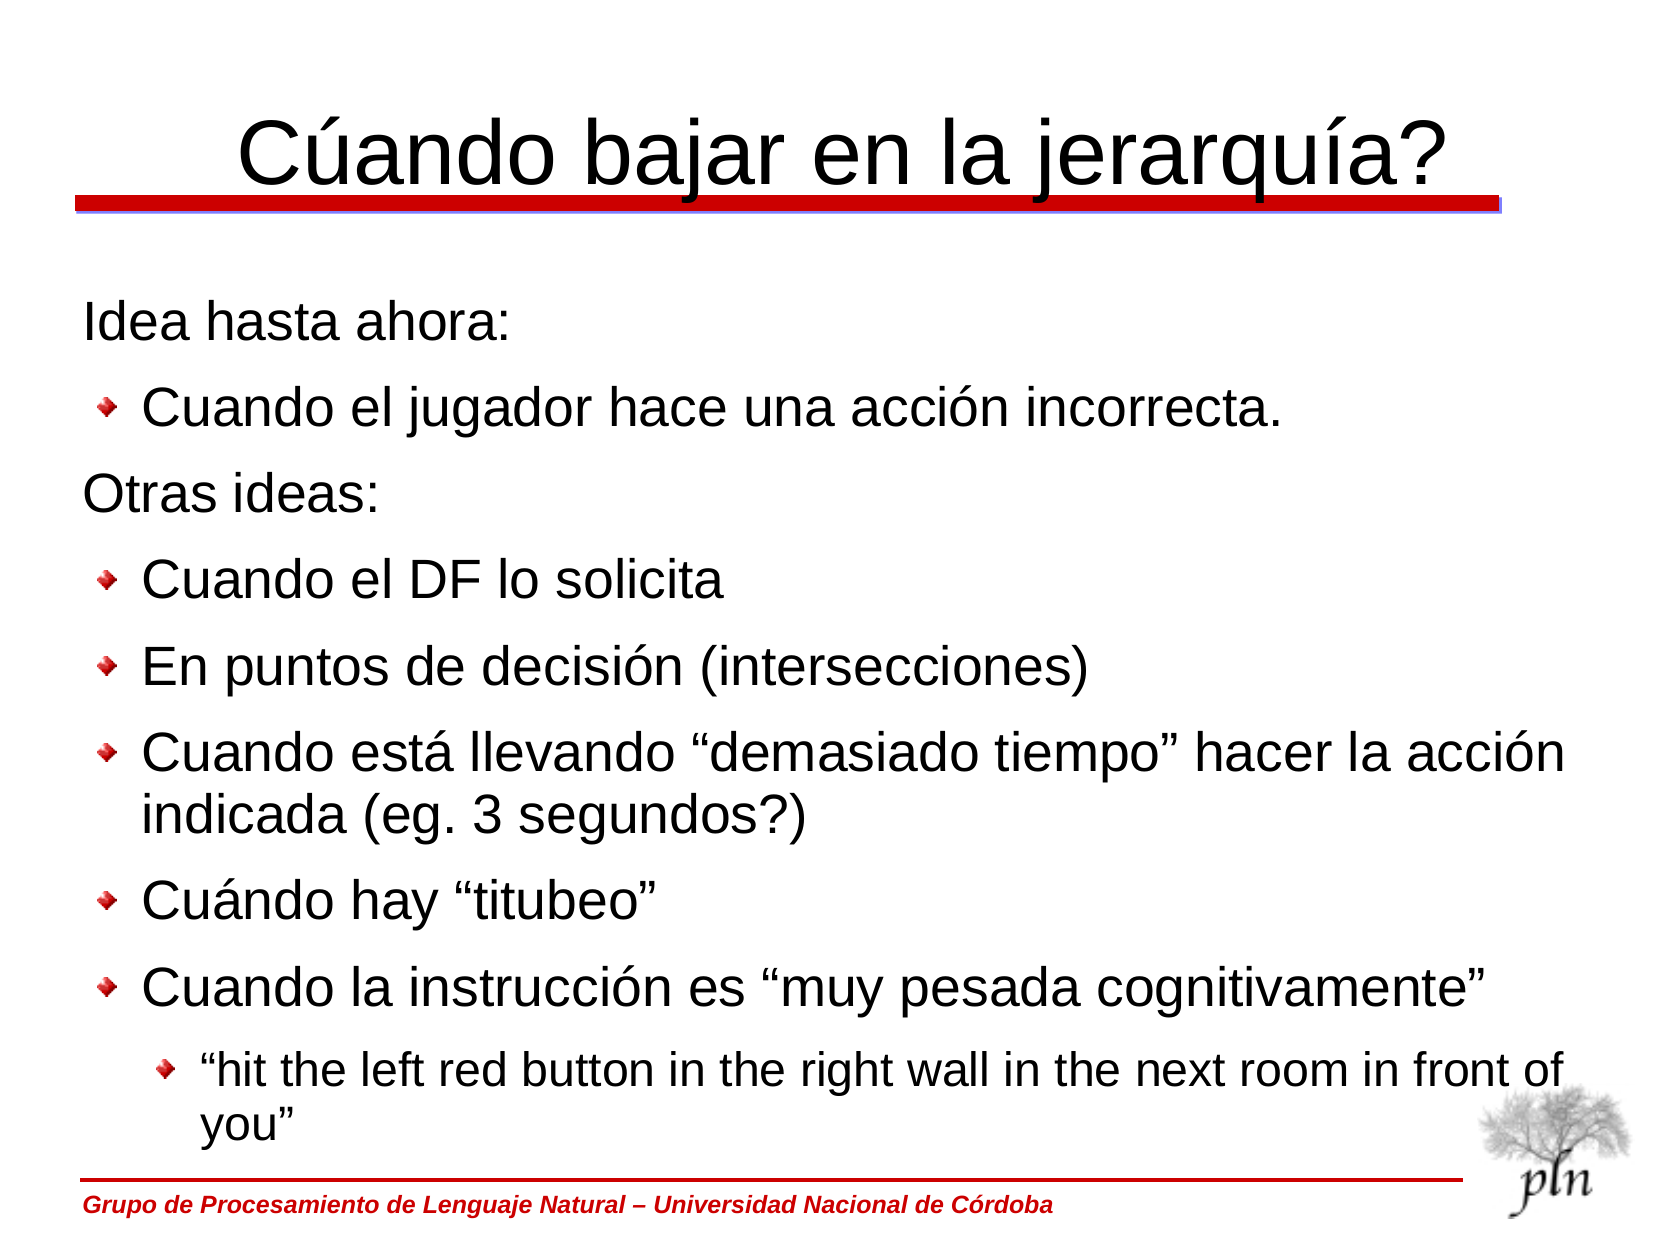

# Cúando bajar en la jerarquía?
Idea hasta ahora:
Cuando el jugador hace una acción incorrecta.
Otras ideas:
Cuando el DF lo solicita
En puntos de decisión (intersecciones)
Cuando está llevando “demasiado tiempo” hacer la acción indicada (eg. 3 segundos?)
Cuándo hay “titubeo”
Cuando la instrucción es “muy pesada cognitivamente”
“hit the left red button in the right wall in the next room in front of you”